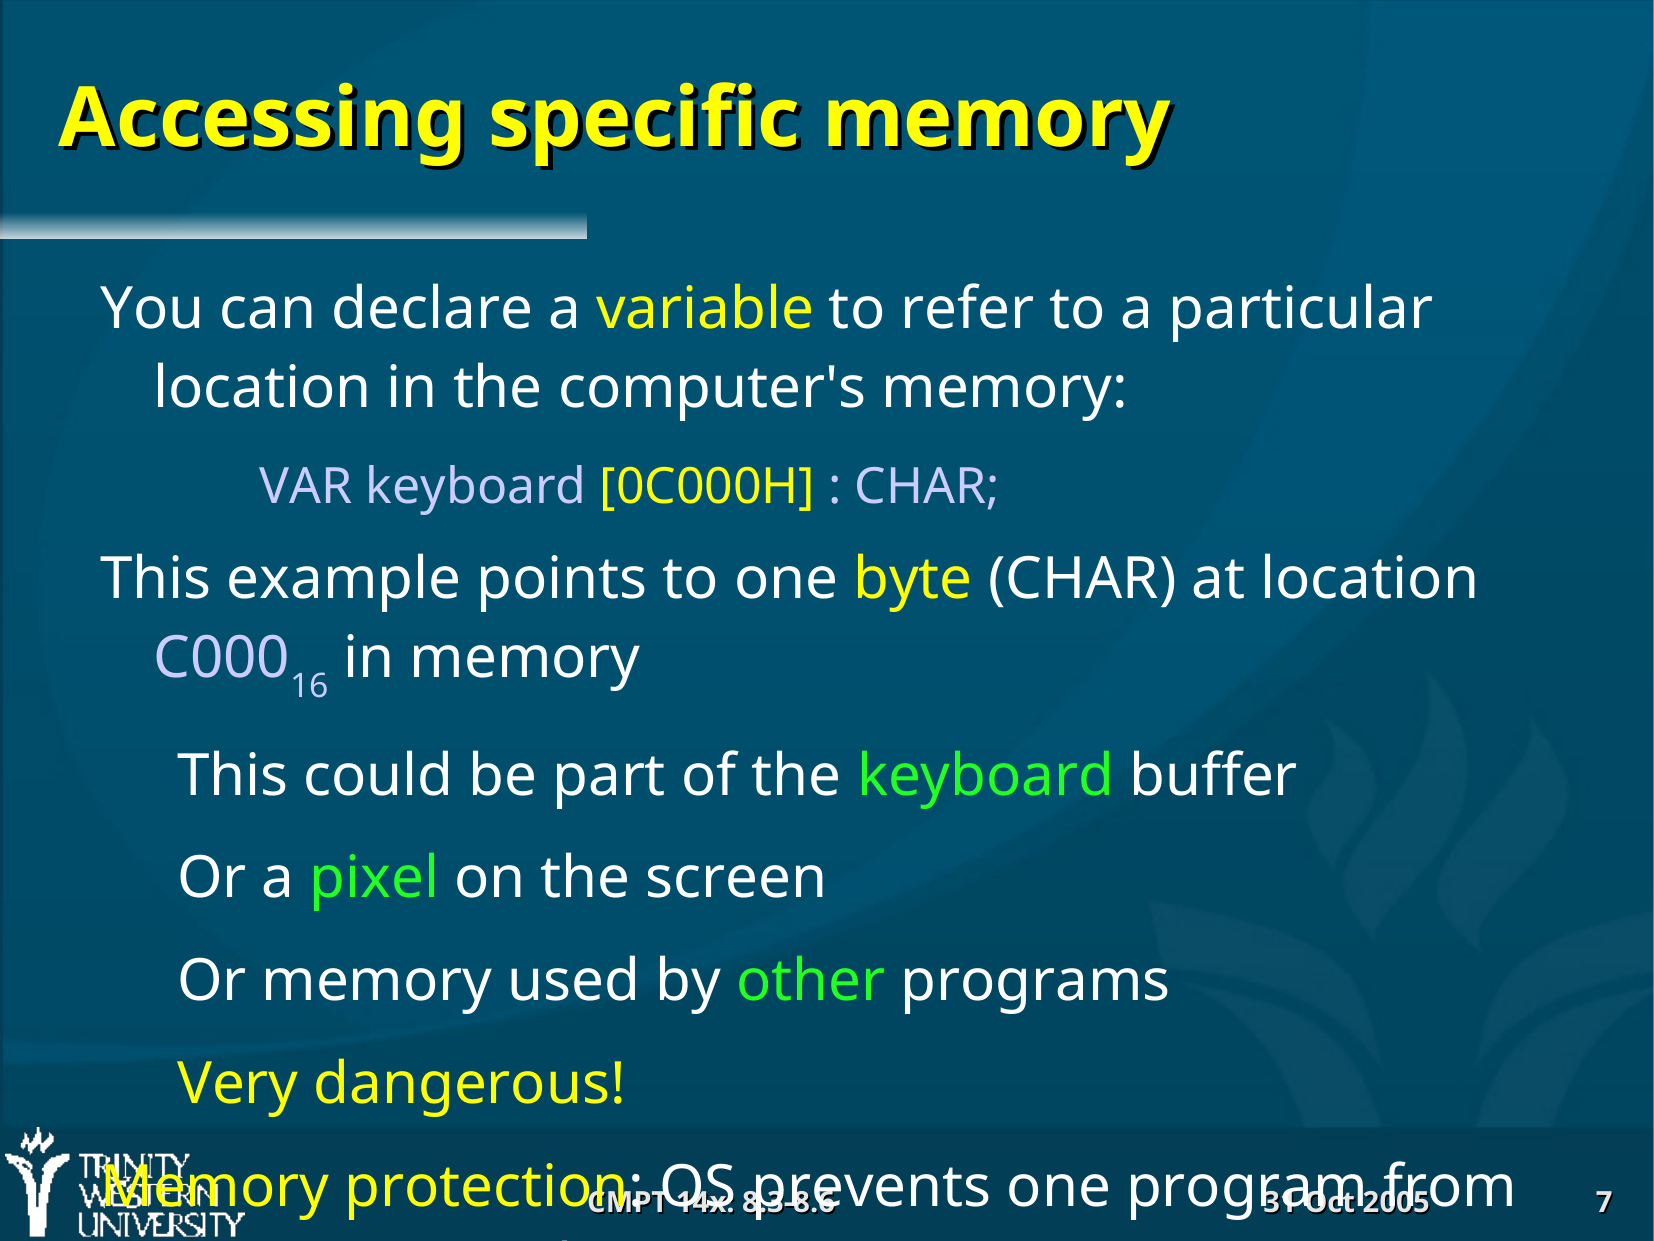

# Accessing specific memory
You can declare a variable to refer to a particular location in the computer's memory:
VAR keyboard [0C000H] : CHAR;
This example points to one byte (CHAR) at location C00016 in memory
This could be part of the keyboard buffer
Or a pixel on the screen
Or memory used by other programs
Very dangerous!
Memory protection: OS prevents one program from accessing another program's memory
CMPT 14x: 8.3-8.6
31 Oct 2005
7